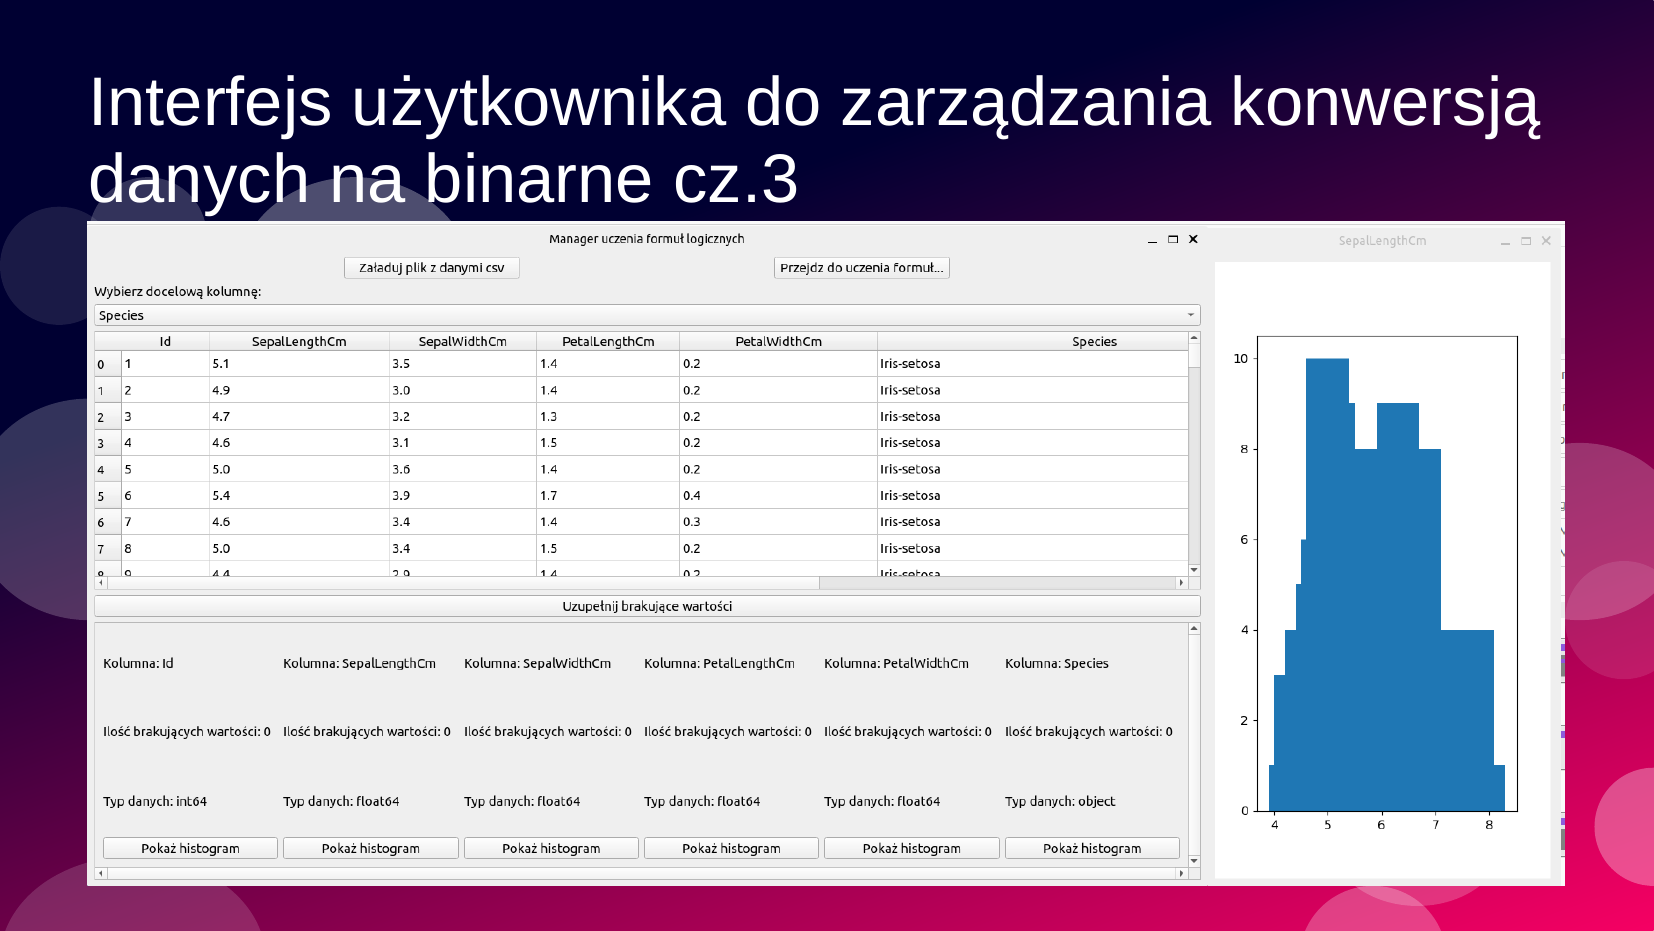

# Interfejs użytkownika do zarządzania konwersją danych na binarne cz.3